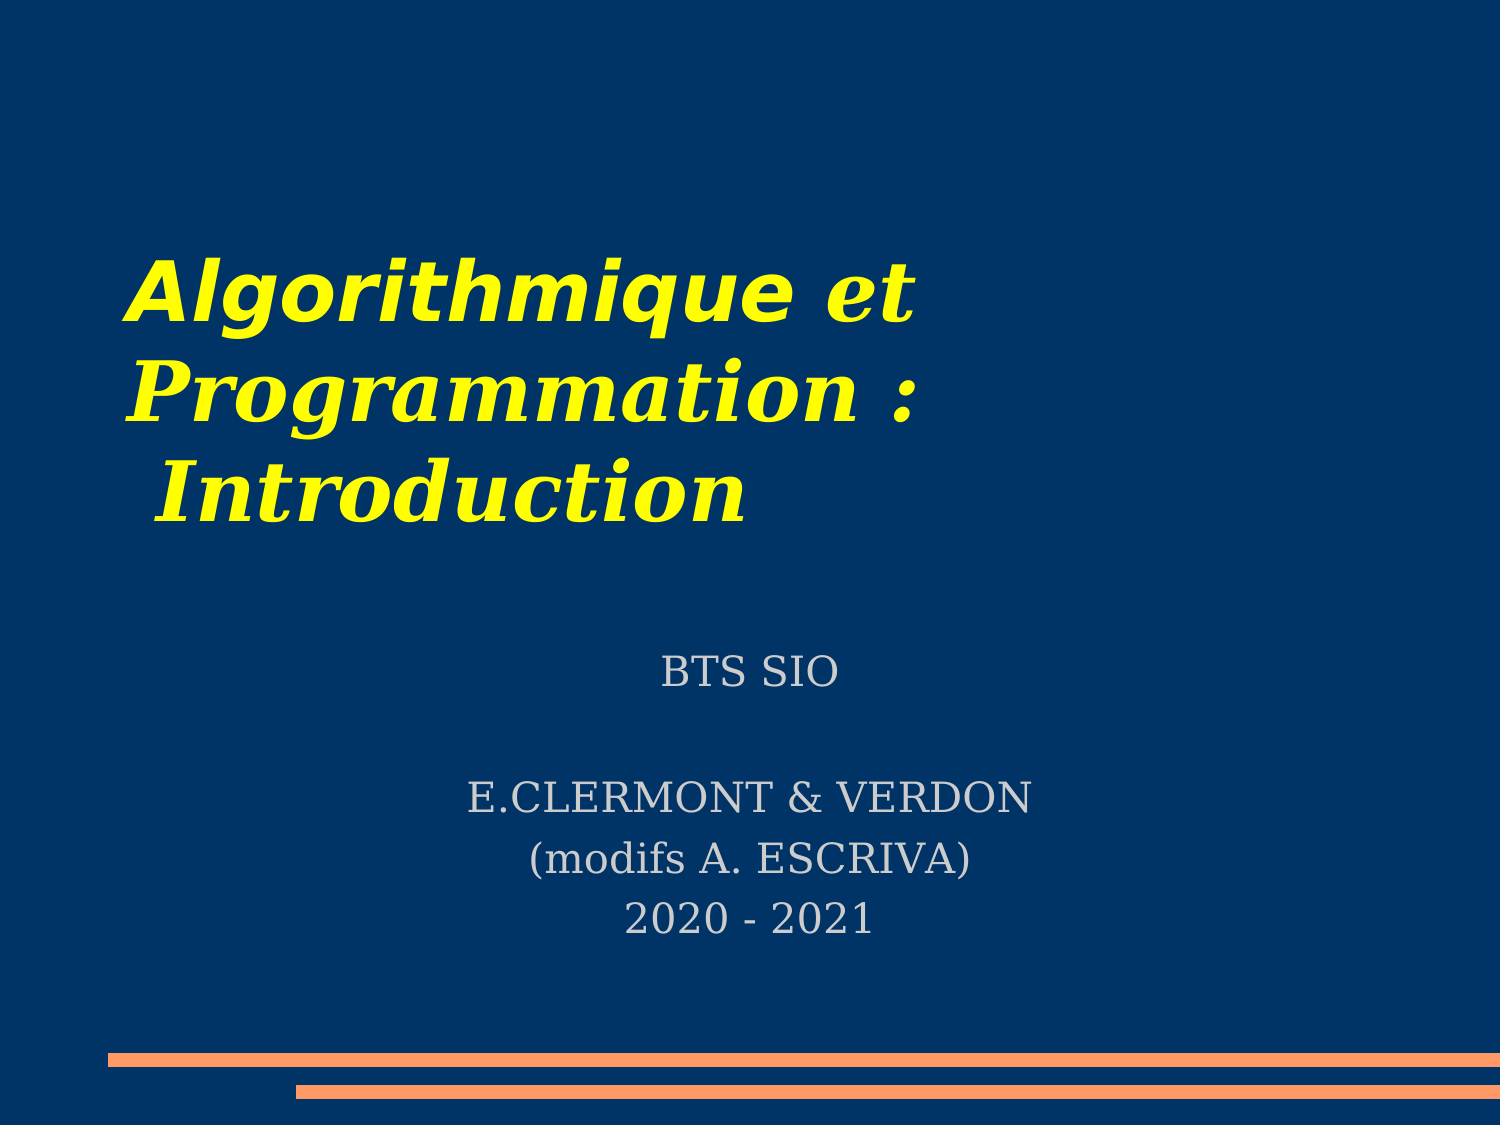

# Algorithmique et Programmation : Introduction
BTS SIO
E.CLERMONT & VERDON
(modifs A. ESCRIVA)
2020 - 2021